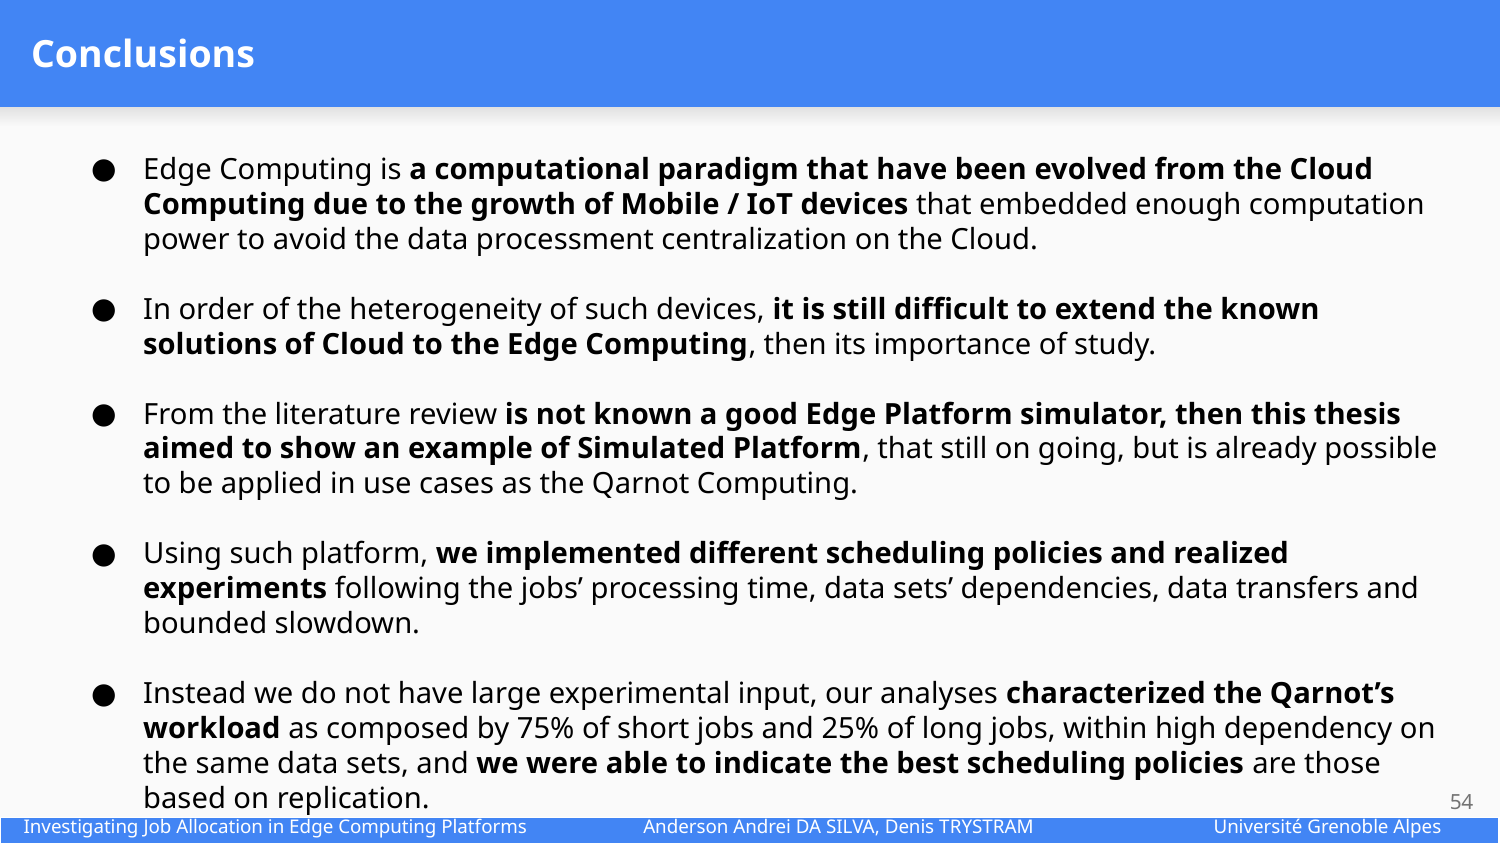

# Conclusions
Edge Computing is a computational paradigm that have been evolved from the Cloud Computing due to the growth of Mobile / IoT devices that embedded enough computation power to avoid the data processment centralization on the Cloud.
In order of the heterogeneity of such devices, it is still difficult to extend the known solutions of Cloud to the Edge Computing, then its importance of study.
From the literature review is not known a good Edge Platform simulator, then this thesis aimed to show an example of Simulated Platform, that still on going, but is already possible to be applied in use cases as the Qarnot Computing.
Using such platform, we implemented different scheduling policies and realized experiments following the jobs’ processing time, data sets’ dependencies, data transfers and bounded slowdown.
Instead we do not have large experimental input, our analyses characterized the Qarnot’s workload as composed by 75% of short jobs and 25% of long jobs, within high dependency on the same data sets, and we were able to indicate the best scheduling policies are those based on replication.
In addition, these results are used in a paper [11] submitted to the IEEE MASCOTS 2019.
Investigating Job Allocation in Edge Computing Platforms
Anderson Andrei DA SILVA, Denis TRYSTRAM
Université Grenoble Alpes